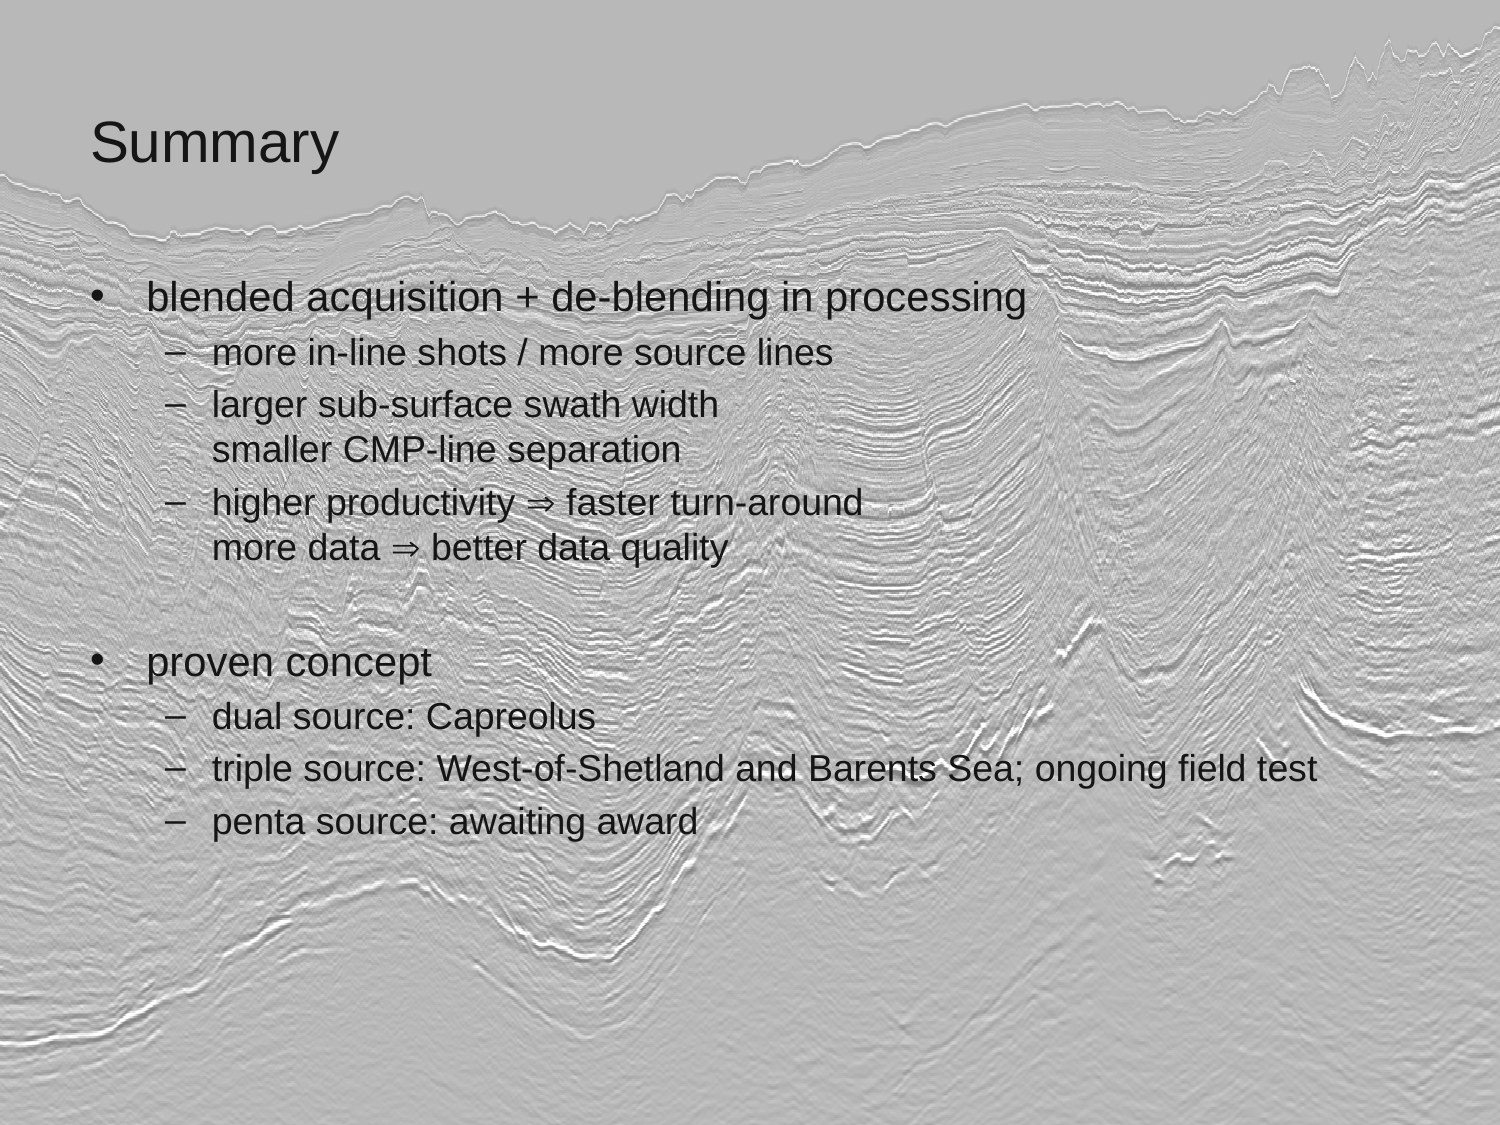

# Summary
blended acquisition + de-blending in processing
more in-line shots / more source lines
larger sub-surface swath width
smaller CMP-line separation
higher productivity  faster turn-around
more data  better data quality
proven concept
dual source: Capreolus
triple source: West-of-Shetland and Barents Sea; ongoing field test
penta source: awaiting award